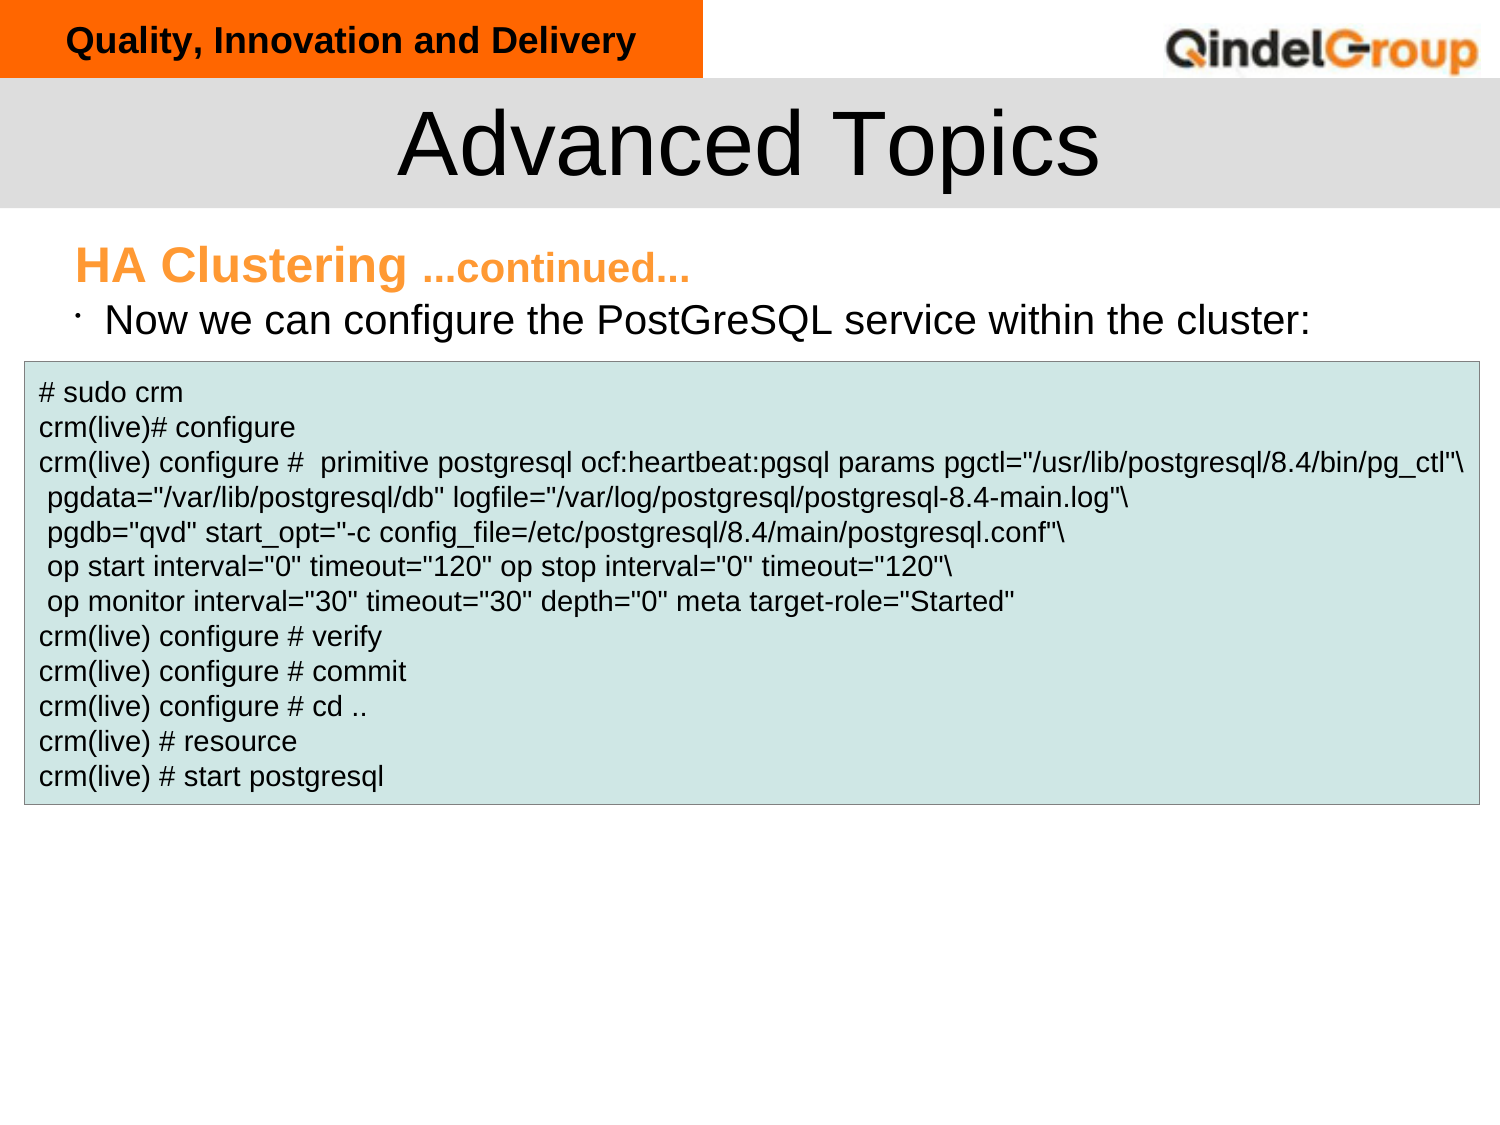

# Advanced Topics
HA Clustering ...continued...
 Now we can configure the PostGreSQL service within the cluster:
# sudo crm crm(live)# configure
crm(live) configure # primitive postgresql ocf:heartbeat:pgsql params pgctl="/usr/lib/postgresql/8.4/bin/pg_ctl"\
 pgdata="/var/lib/postgresql/db" logfile="/var/log/postgresql/postgresql-8.4-main.log"\
 pgdb="qvd" start_opt="-c config_file=/etc/postgresql/8.4/main/postgresql.conf"\
 op start interval="0" timeout="120" op stop interval="0" timeout="120"\
 op monitor interval="30" timeout="30" depth="0" meta target-role="Started"
crm(live) configure # verify
crm(live) configure # commit
crm(live) configure # cd ..
crm(live) # resource
crm(live) # start postgresql